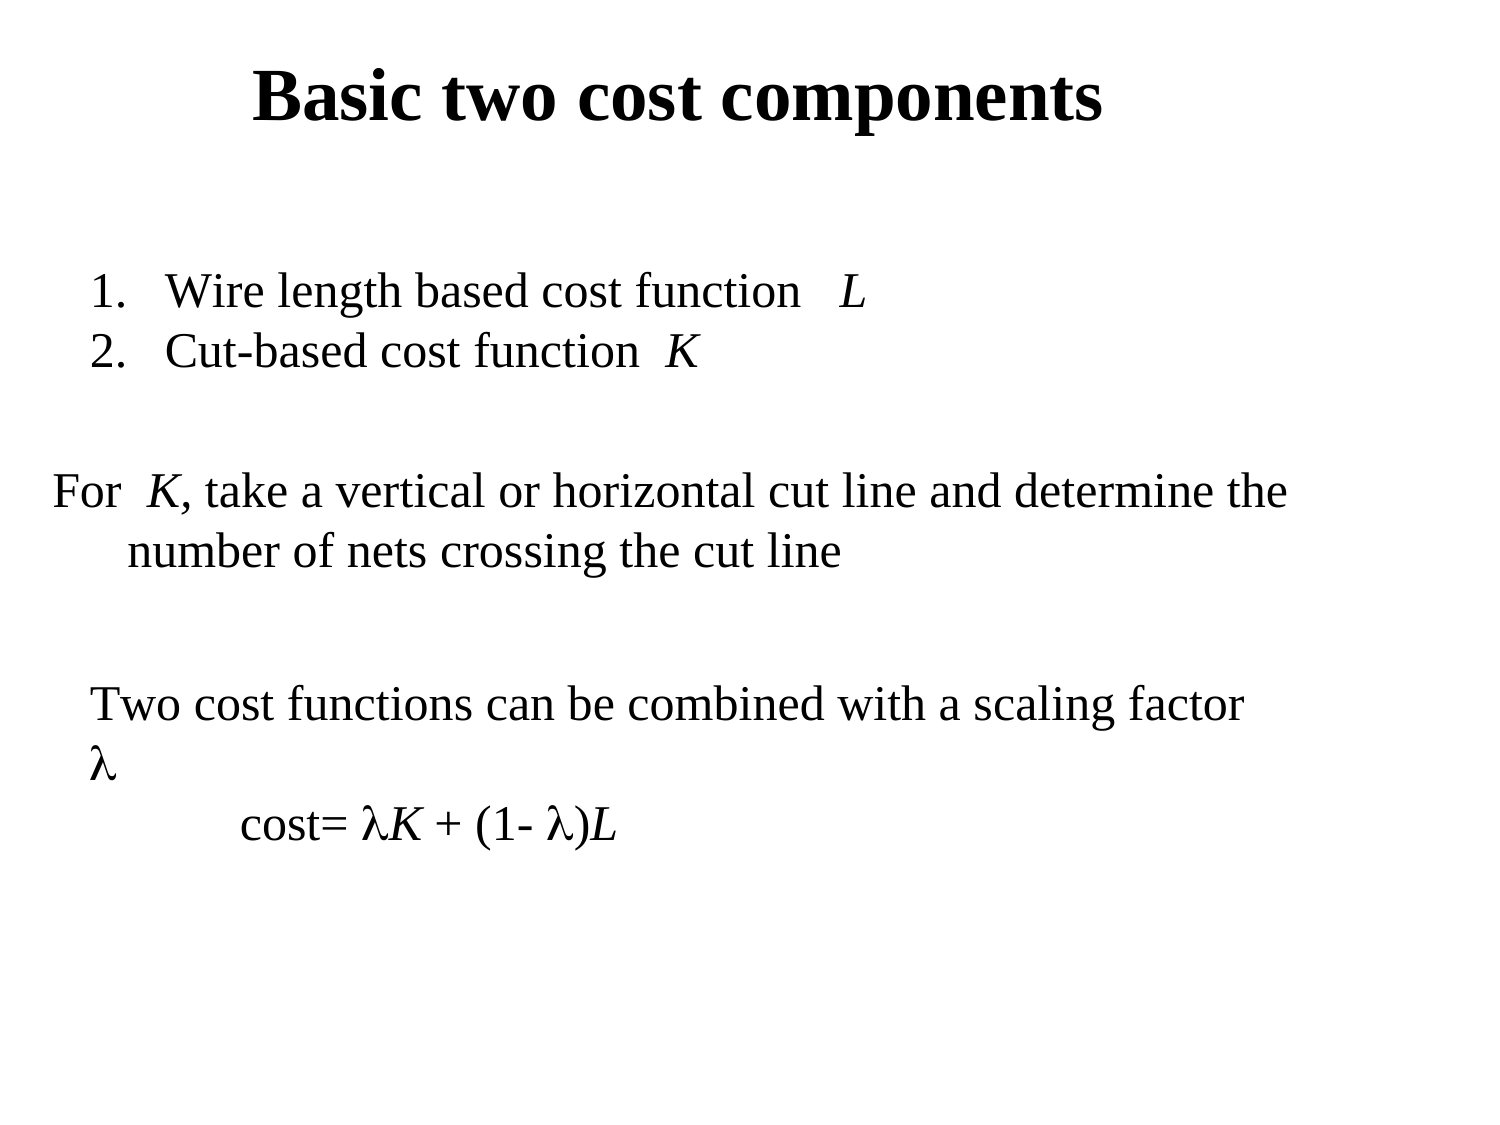

Basic two cost components
Wire length based cost function L
Cut-based cost function K
For K, take a vertical or horizontal cut line and determine the number of nets crossing the cut line
Two cost functions can be combined with a scaling factor 
	cost= K + (1- )L